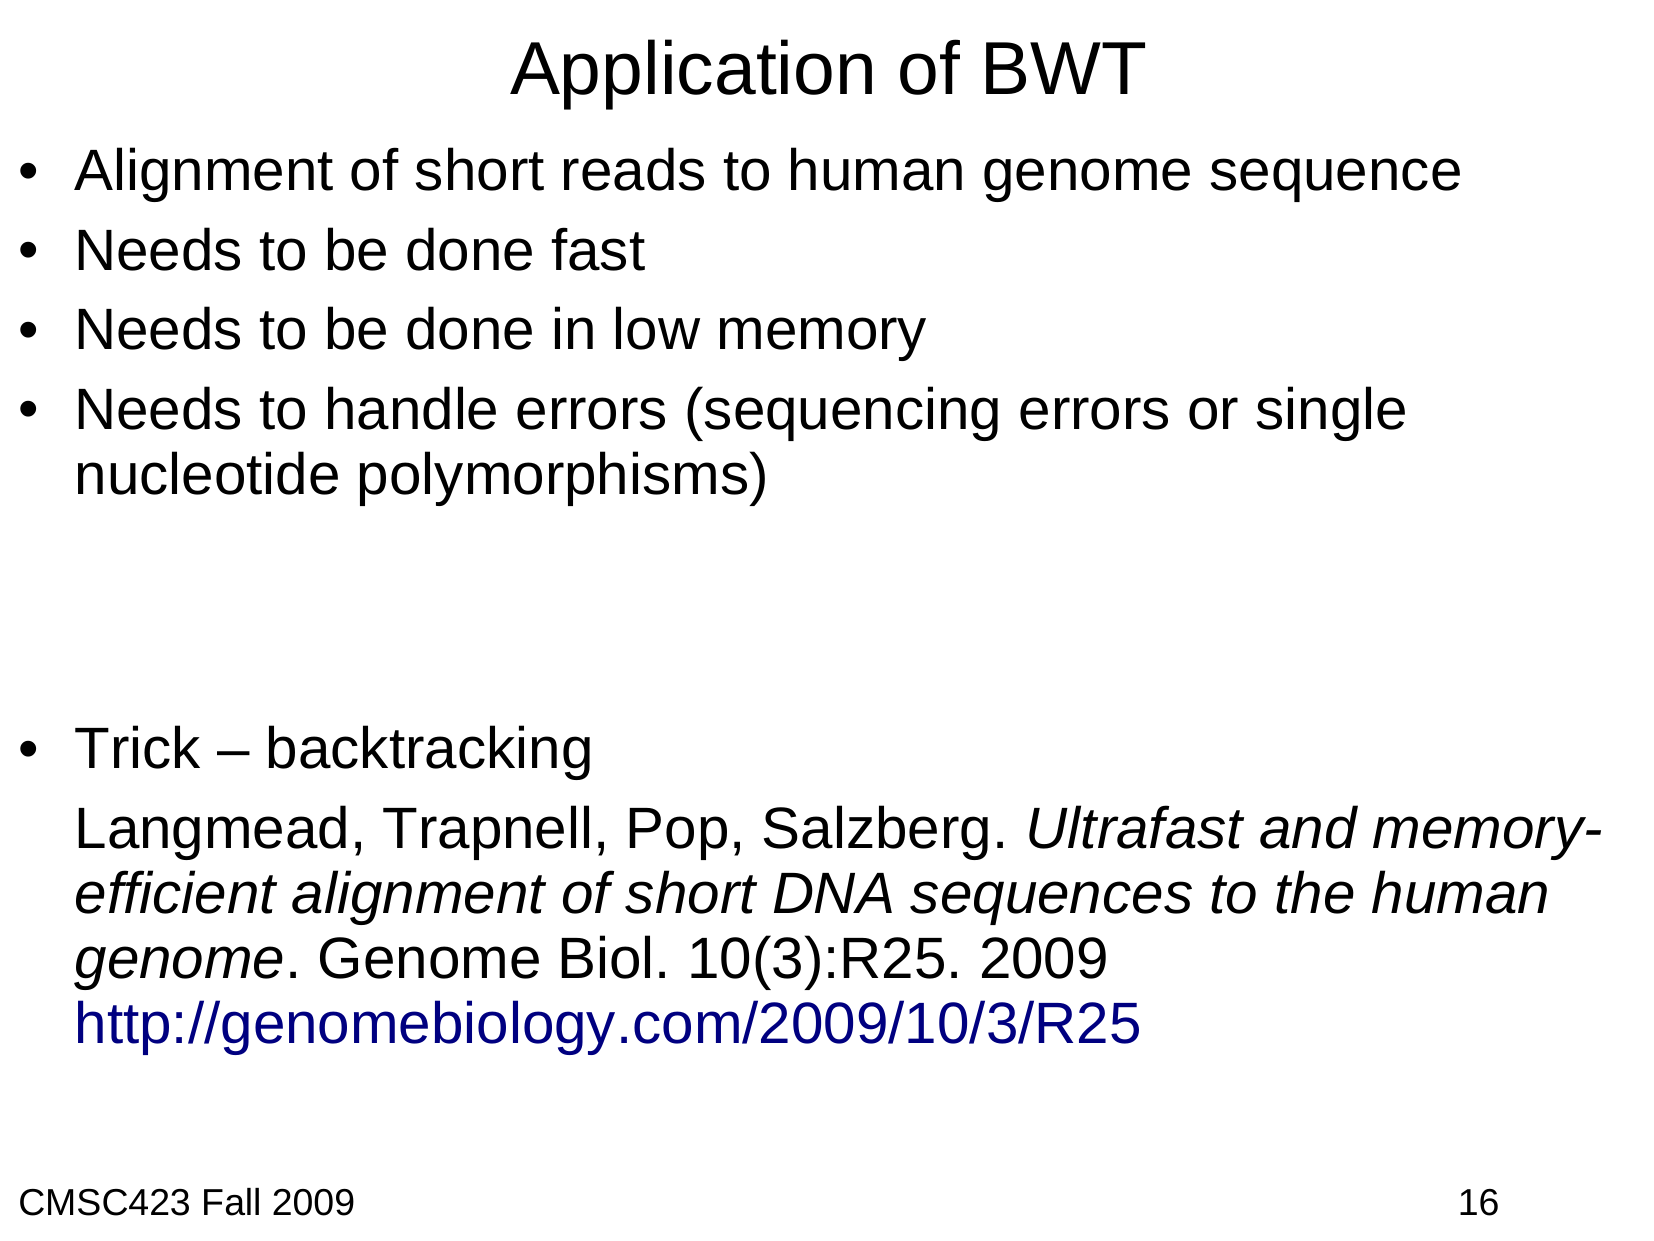

# Application of BWT
Alignment of short reads to human genome sequence
Needs to be done fast
Needs to be done in low memory
Needs to handle errors (sequencing errors or single nucleotide polymorphisms)
Trick – backtracking
Langmead, Trapnell, Pop, Salzberg. Ultrafast and memory-efficient alignment of short DNA sequences to the human genome. Genome Biol. 10(3):R25. 2009 http://genomebiology.com/2009/10/3/R25
CMSC423 Fall 2009
16